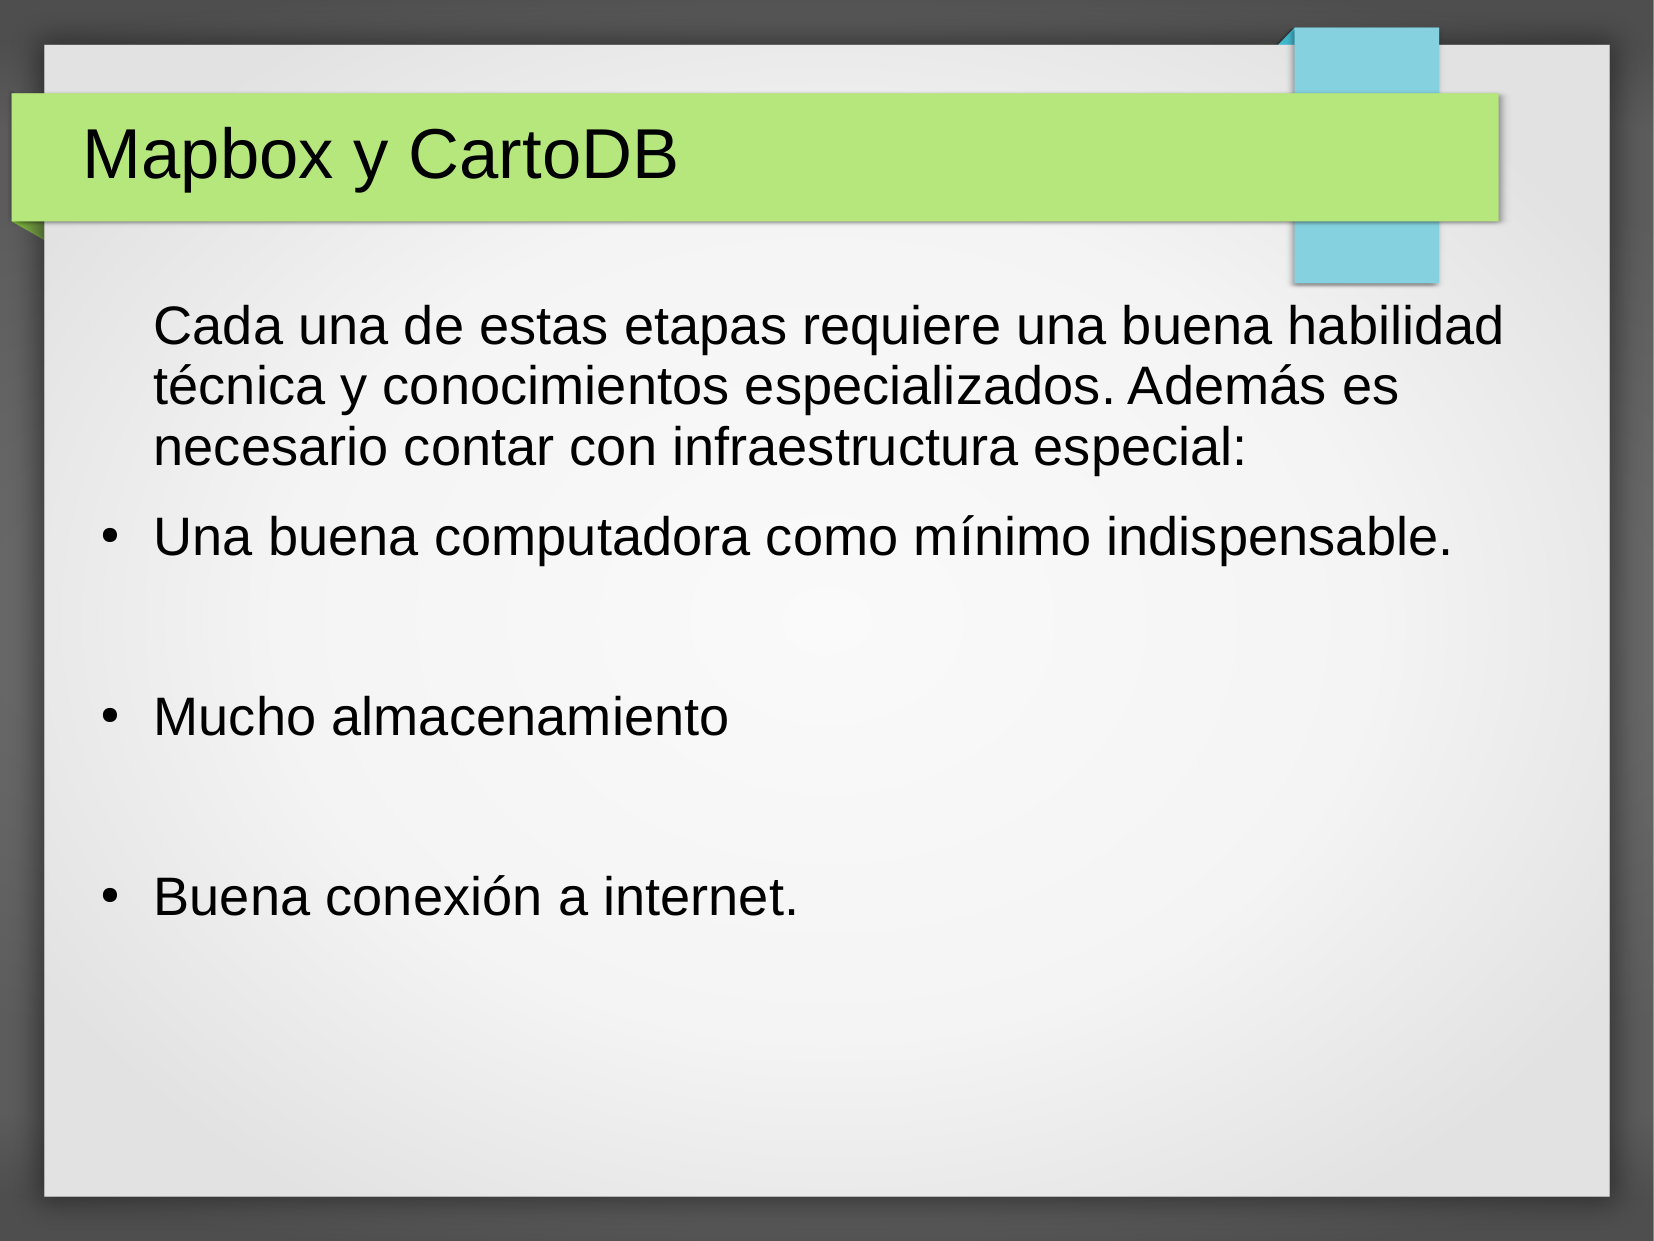

# Mapbox y CartoDB
Cada una de estas etapas requiere una buena habilidad técnica y conocimientos especializados. Además es necesario contar con infraestructura especial:
Una buena computadora como mínimo indispensable.
Mucho almacenamiento
Buena conexión a internet.